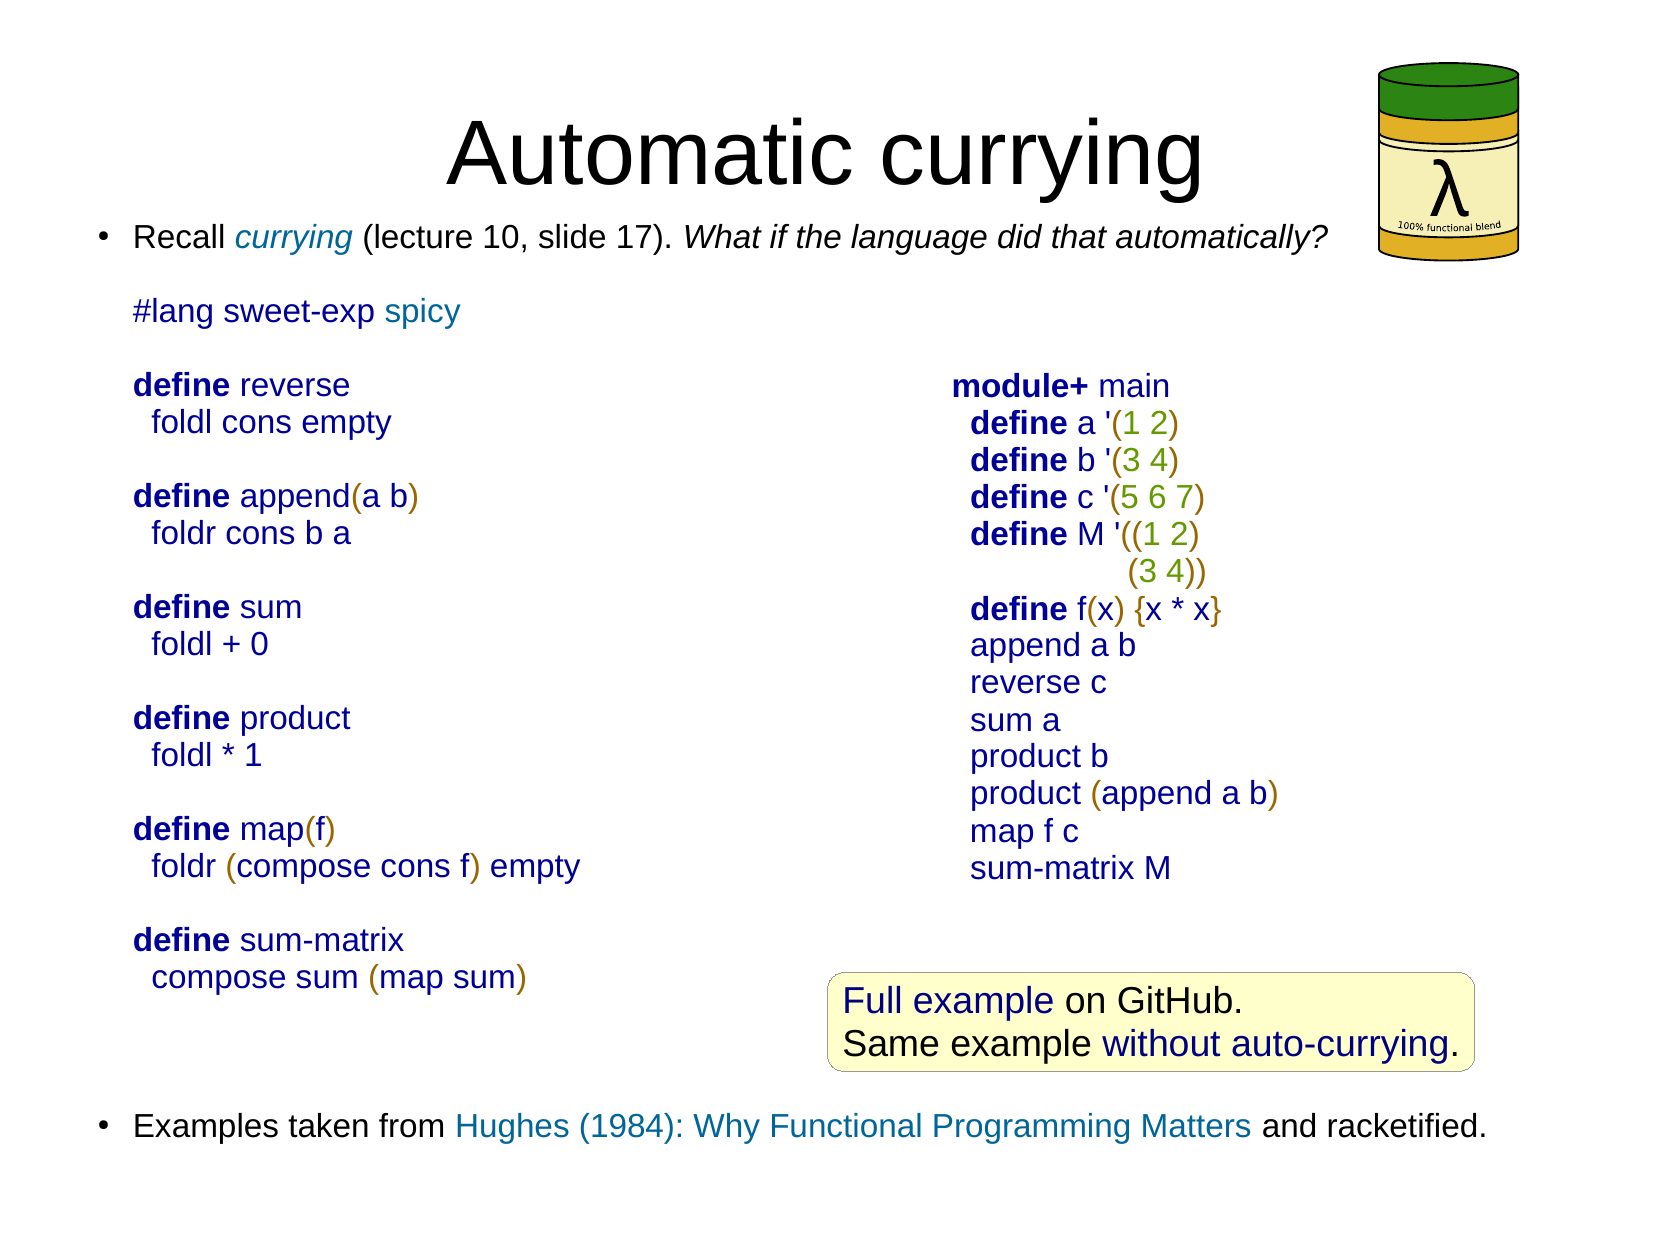

# Automatic currying
Recall currying (lecture 10, slide 17). What if the language did that automatically?
#lang sweet-exp spicy
define reverse
 foldl cons empty
define append(a b)
 foldr cons b a
define sum
 foldl + 0
define product
 foldl * 1
define map(f)
 foldr (compose cons f) empty
define sum-matrix
 compose sum (map sum)
Examples taken from Hughes (1984): Why Functional Programming Matters and racketified.
module+ main
 define a '(1 2)
 define b '(3 4)
 define c '(5 6 7)
 define M '((1 2)
 (3 4))
 define f(x) {x * x}
 append a b
 reverse c
 sum a
 product b
 product (append a b)
 map f c
 sum-matrix M
Full example on GitHub.
Same example without auto-currying.